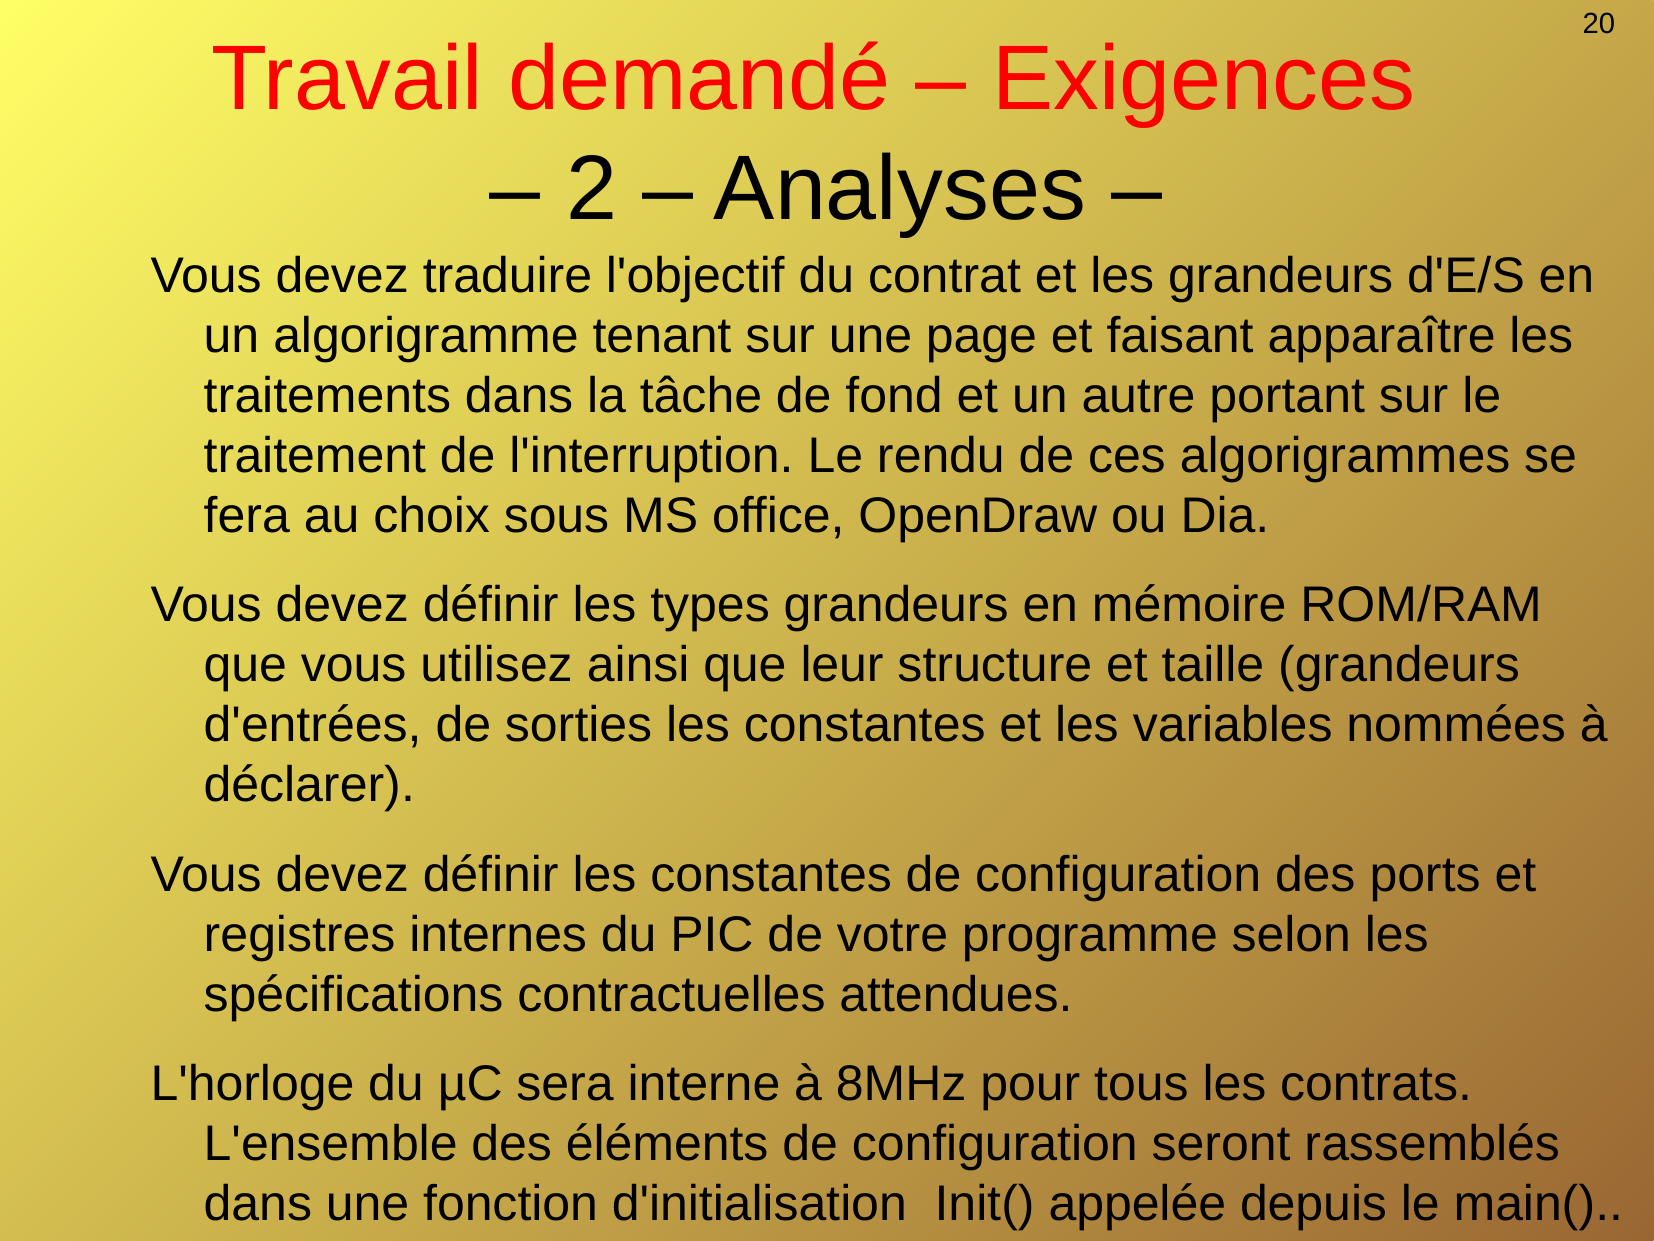

# Travail demandé – Exigences – 2 – Analyses –
Vous devez traduire l'objectif du contrat et les grandeurs d'E/S en un algorigramme tenant sur une page et faisant apparaître les traitements dans la tâche de fond et un autre portant sur le traitement de l'interruption. Le rendu de ces algorigrammes se fera au choix sous MS office, OpenDraw ou Dia.
Vous devez définir les types grandeurs en mémoire ROM/RAM que vous utilisez ainsi que leur structure et taille (grandeurs d'entrées, de sorties les constantes et les variables nommées à déclarer).
Vous devez définir les constantes de configuration des ports et registres internes du PIC de votre programme selon les spécifications contractuelles attendues.
L'horloge du µC sera interne à 8MHz pour tous les contrats. L'ensemble des éléments de configuration seront rassemblés dans une fonction d'initialisation Init() appelée depuis le main()..